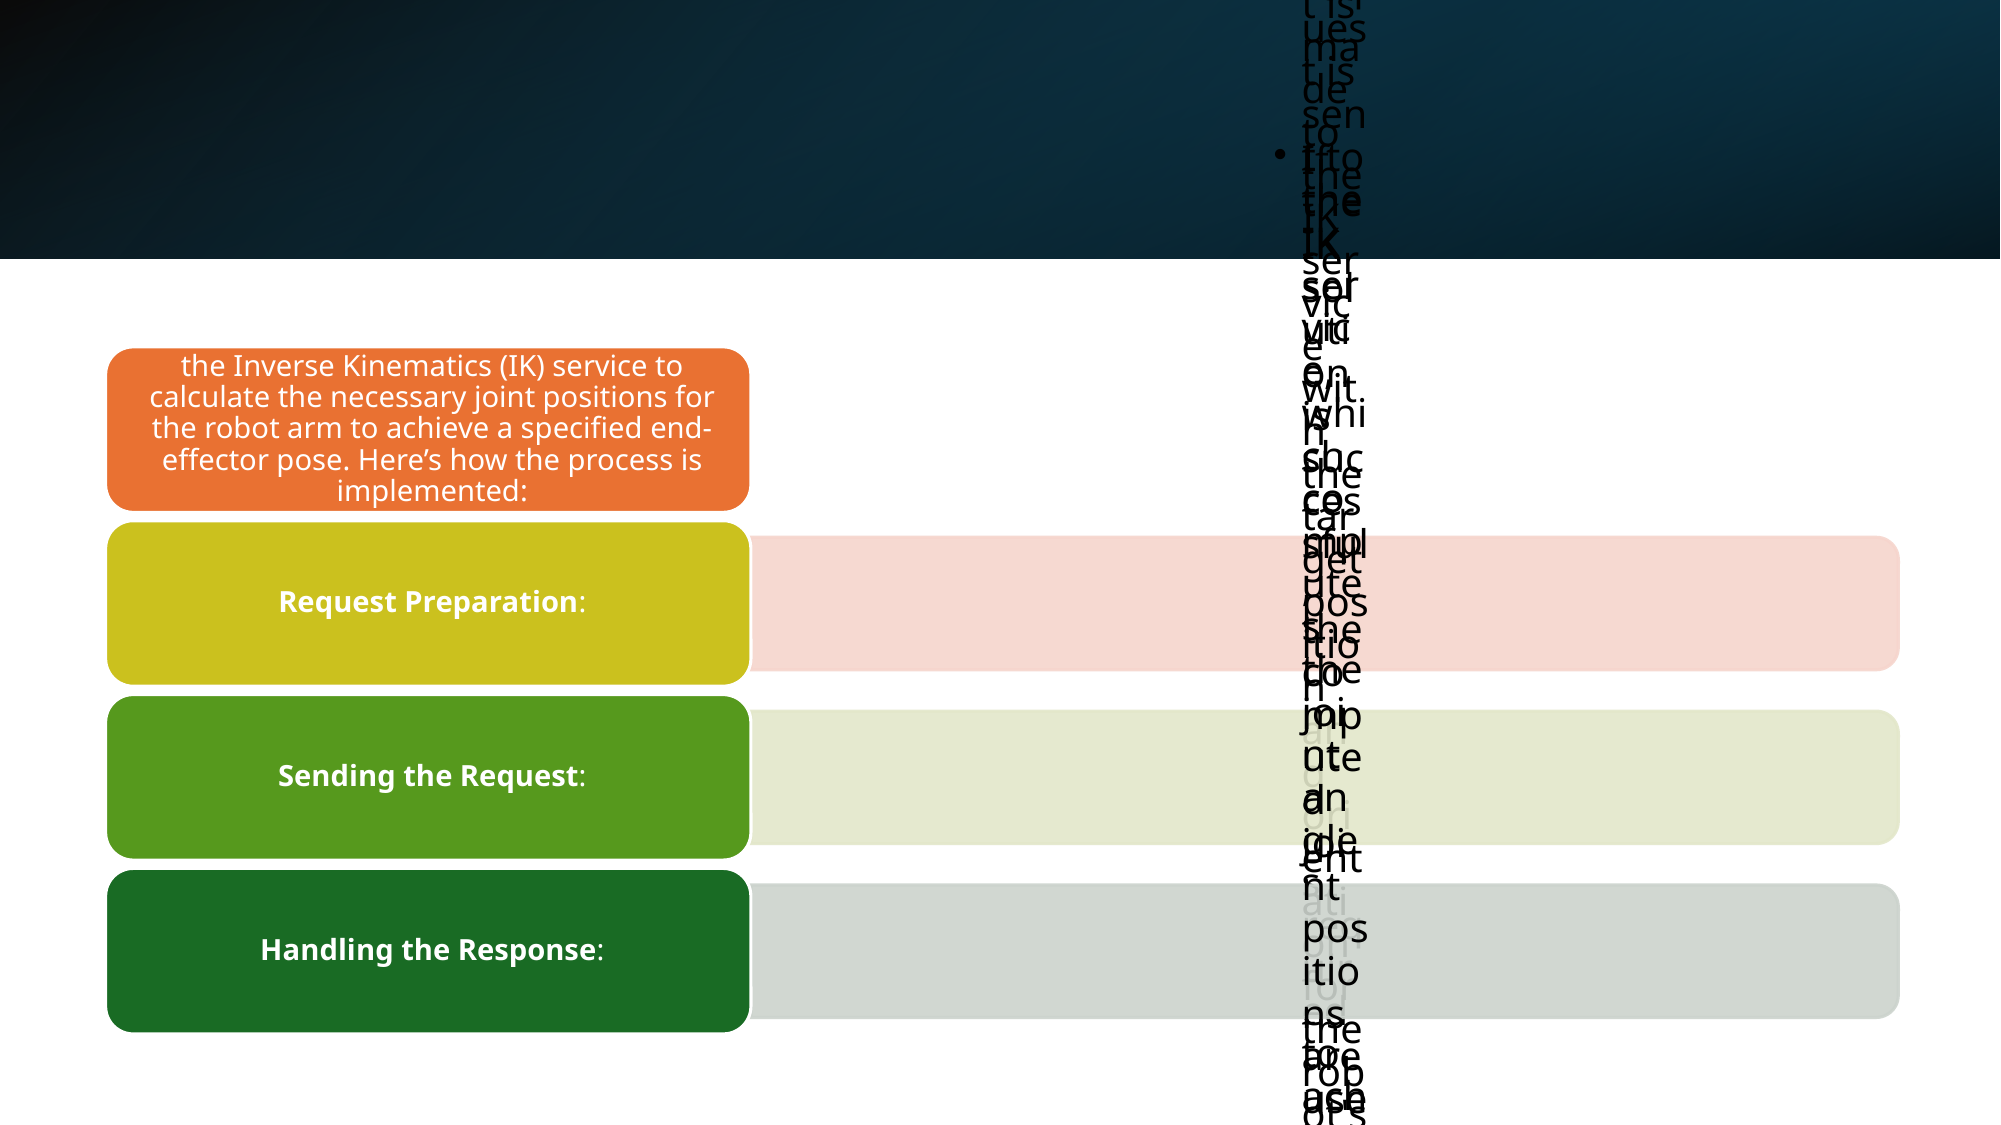

#
A request is made to the IK service with the target position and orientation for the robot's end-effector.
The request is sent to the IK service, which computes the joint angles required to achieve the desired end-effector pose.
the Inverse Kinematics (IK) service to calculate the necessary joint positions for the robot arm to achieve a specified end-effector pose. Here’s how the process is implemented:
If the IK solution is successful, the computed joint positions are used to move the robot arm to the target pose.
Request Preparation:
Sending the Request:
Handling the Response: